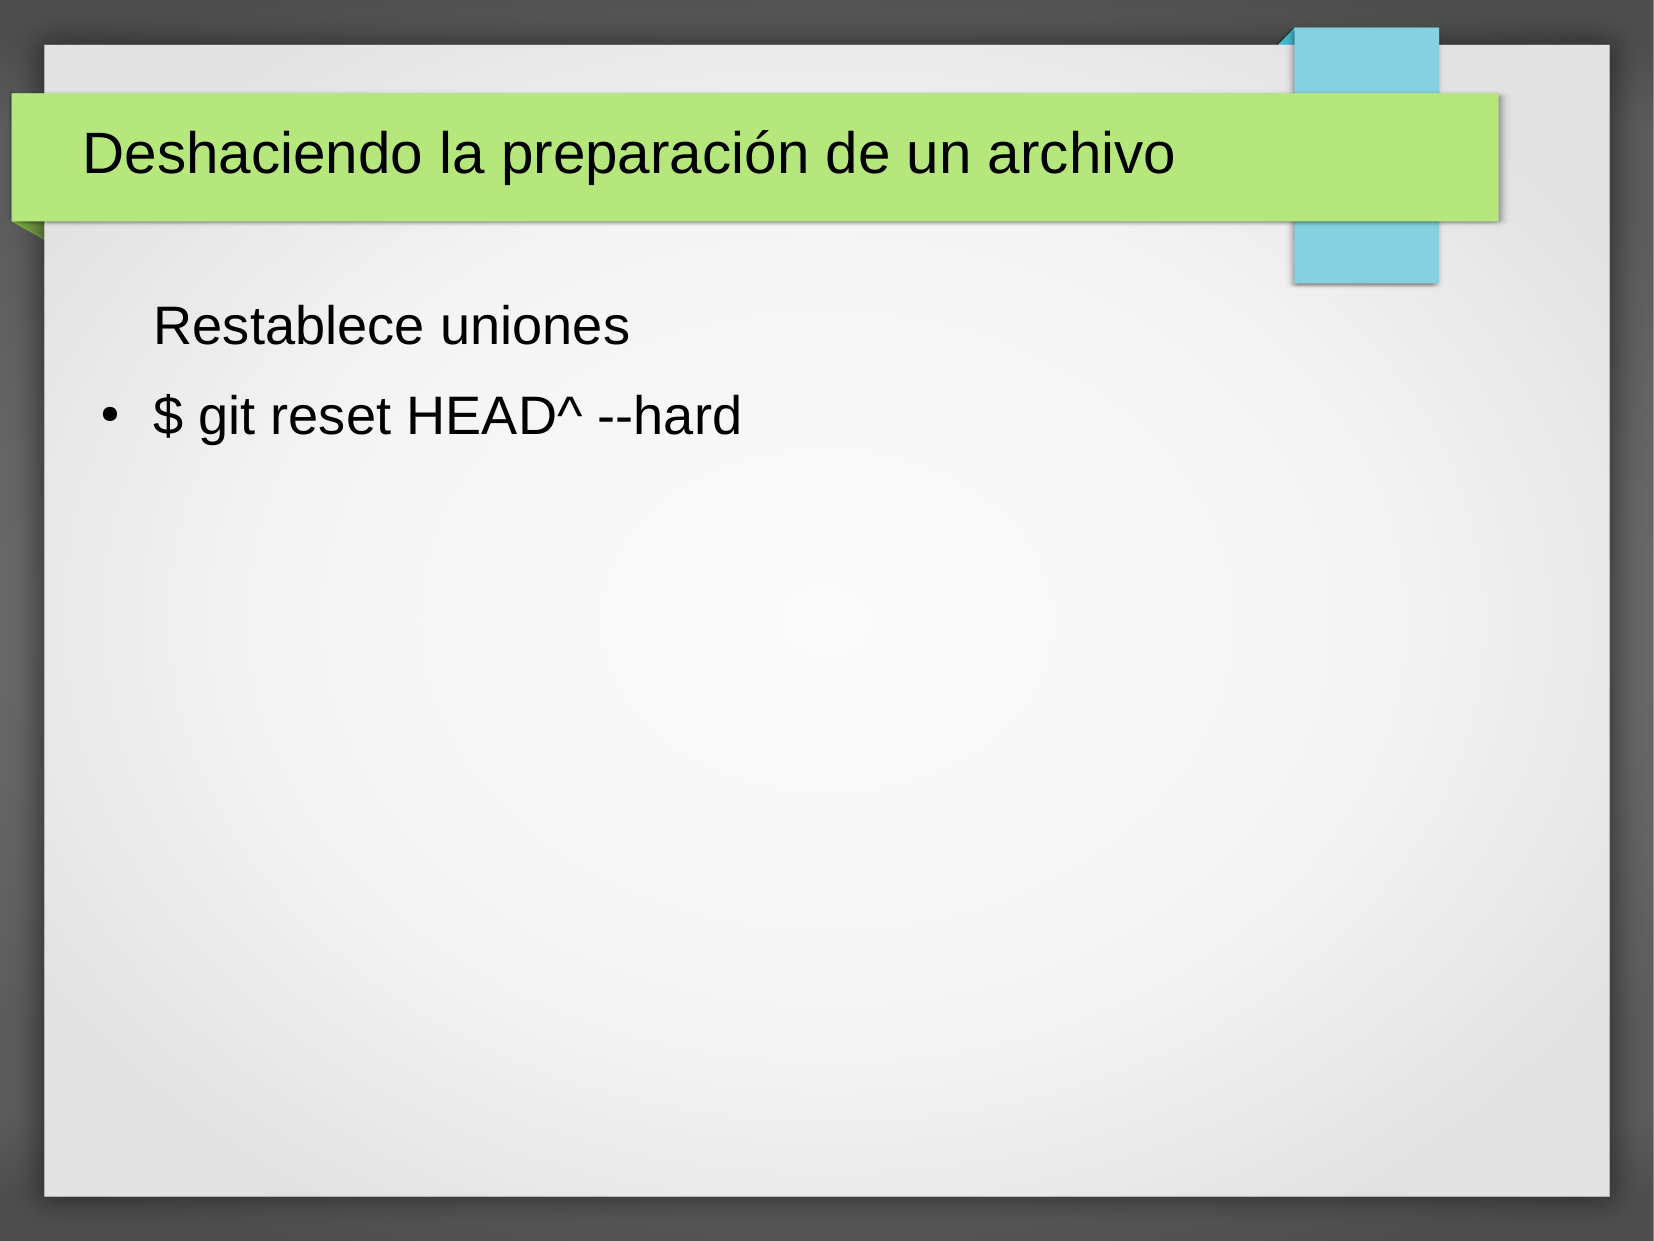

# Deshaciendo la preparación de un archivo
Restablece uniones
$ git reset HEAD^ --hard